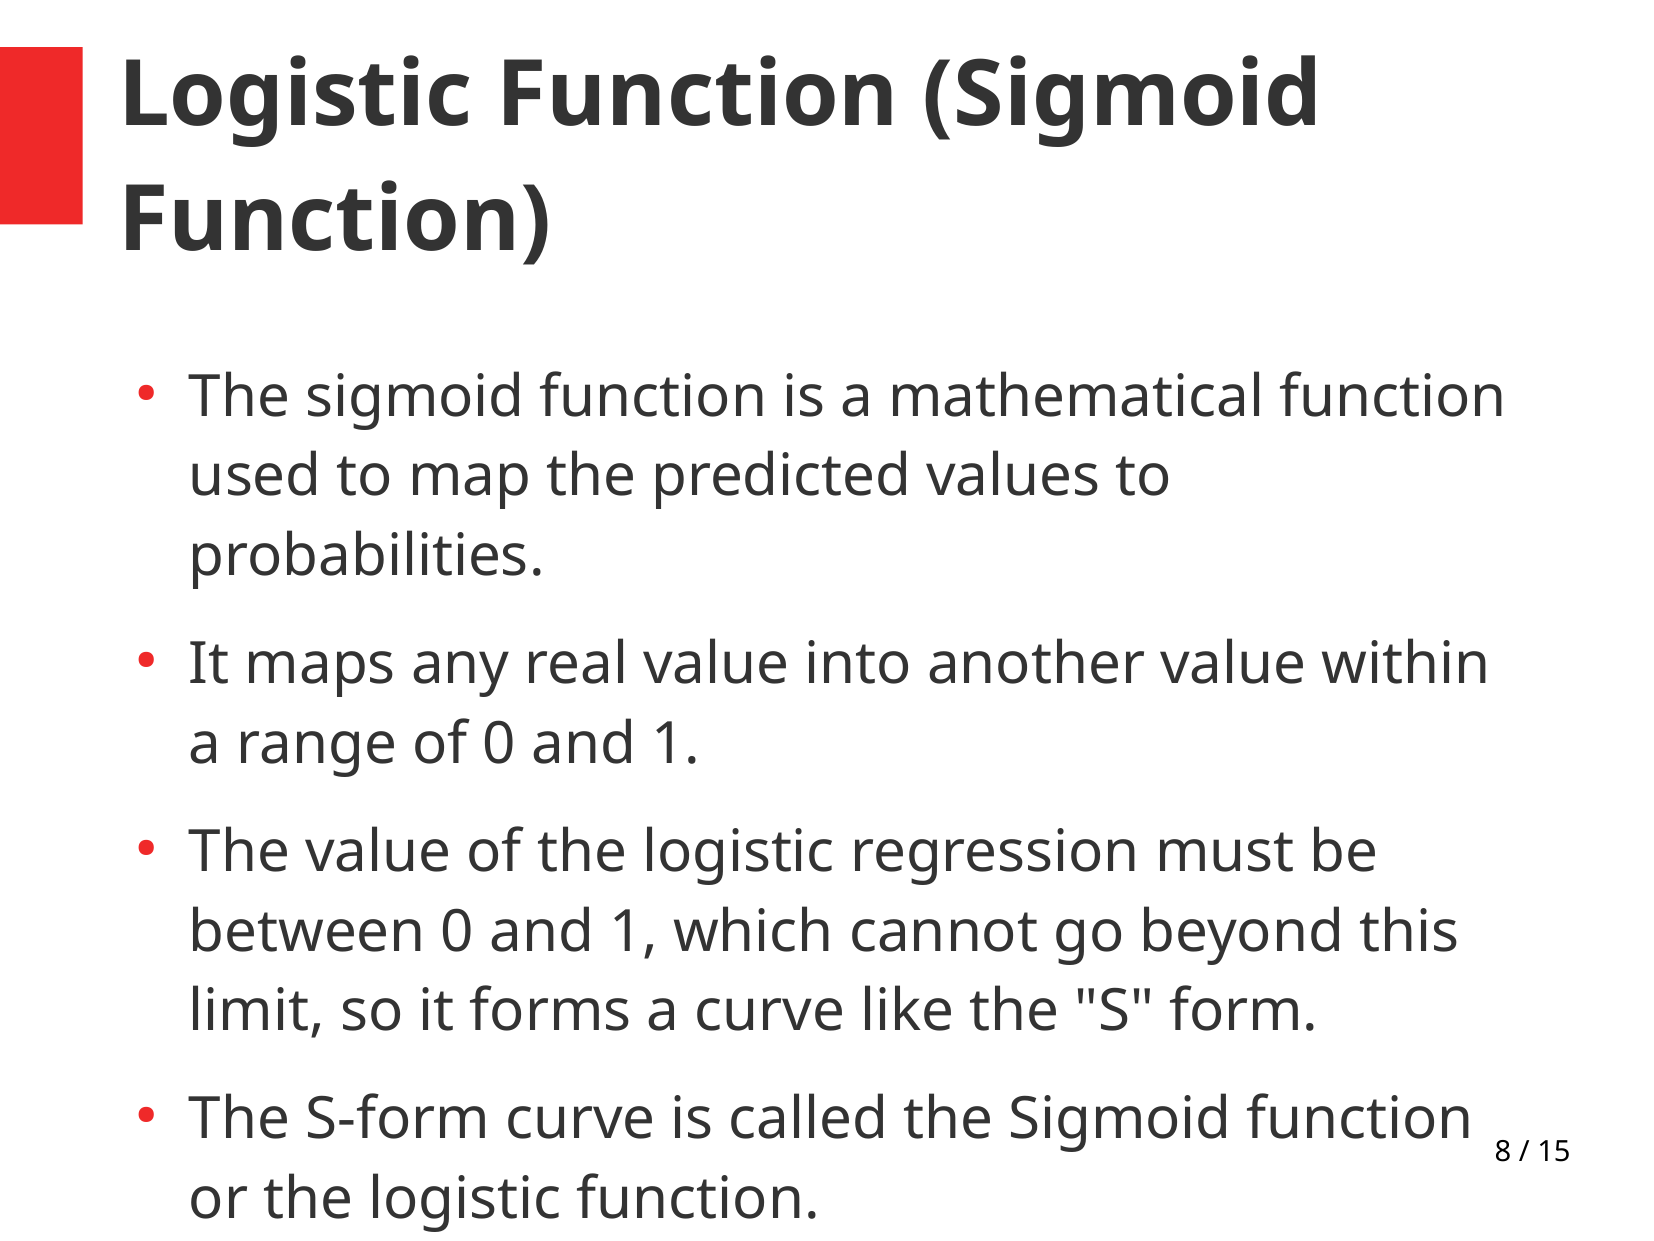

# Logistic Function (Sigmoid Function)
The sigmoid function is a mathematical function used to map the predicted values to probabilities.
It maps any real value into another value within a range of 0 and 1.
The value of the logistic regression must be between 0 and 1, which cannot go beyond this limit, so it forms a curve like the "S" form.
The S-form curve is called the Sigmoid function or the logistic function.
8